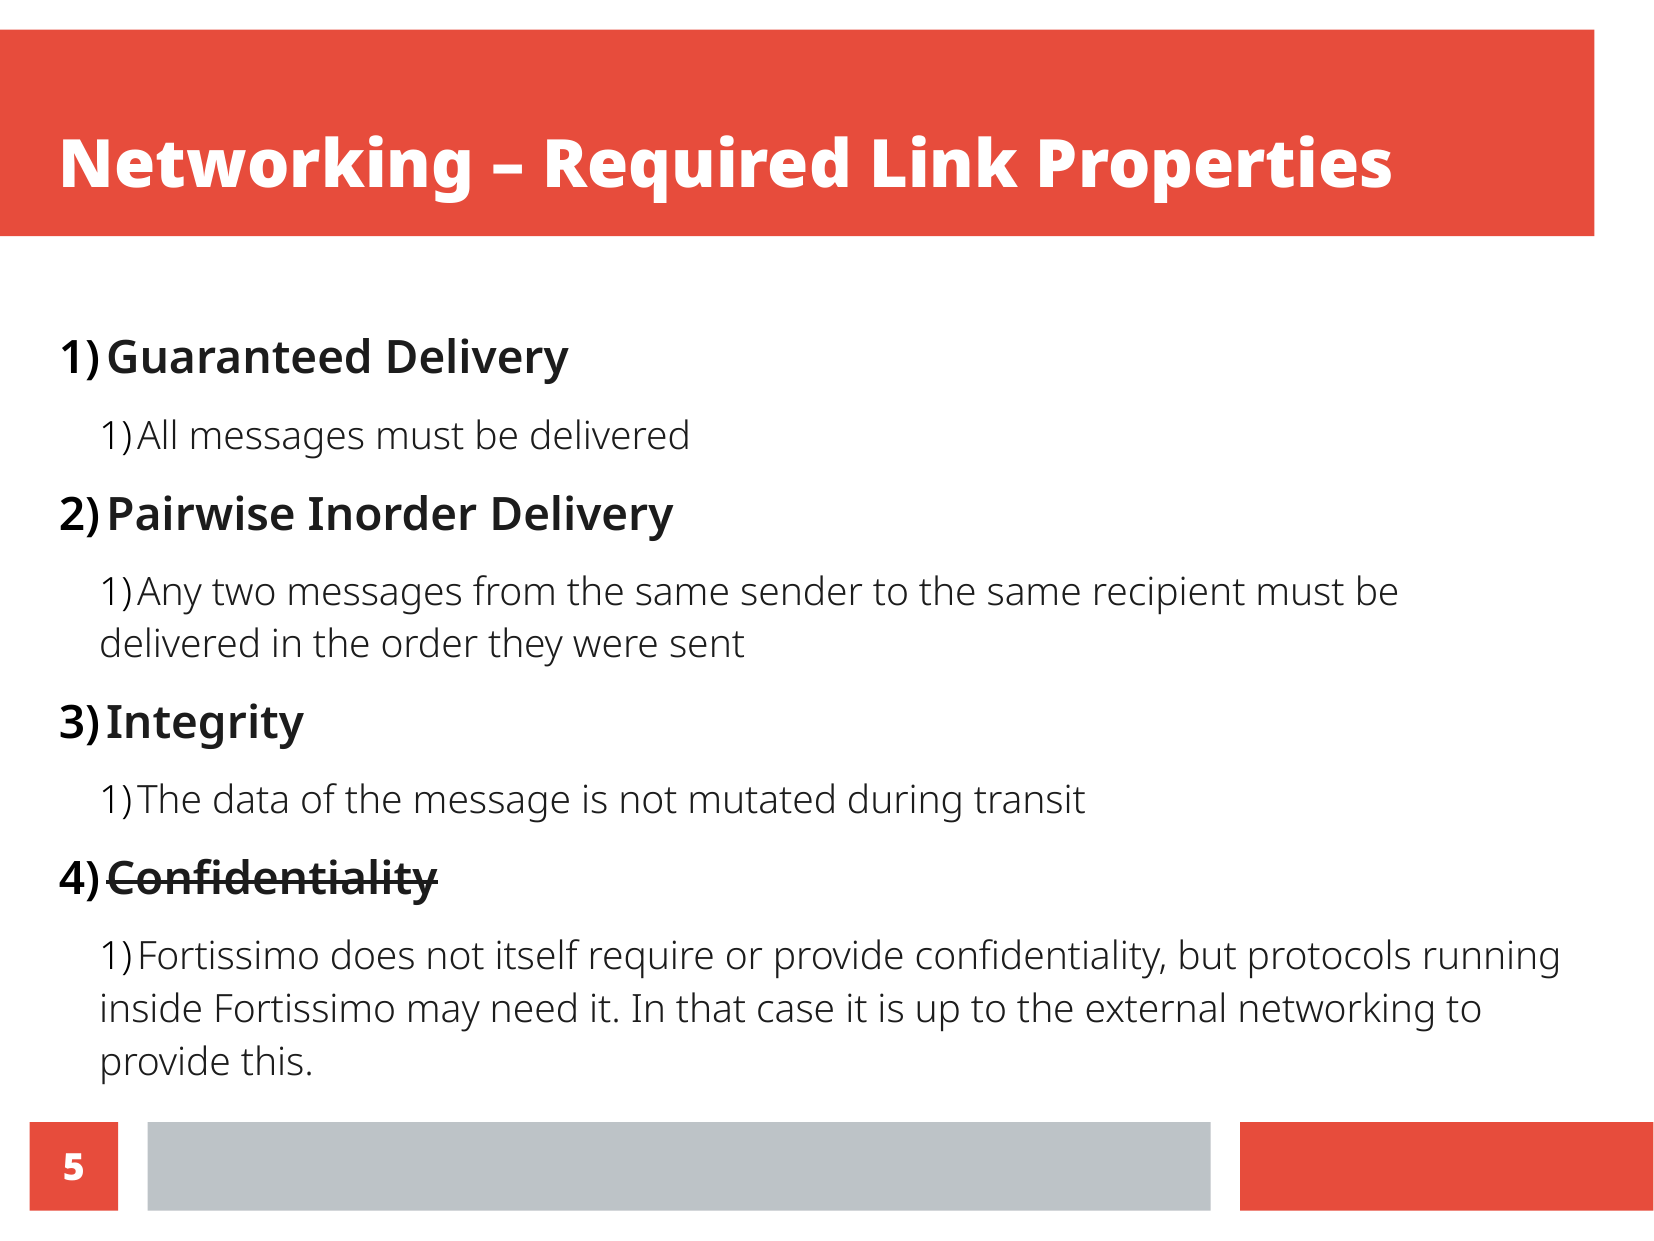

# Networking – Required Link Properties
 Guaranteed Delivery
 All messages must be delivered
 Pairwise Inorder Delivery
 Any two messages from the same sender to the same recipient must be delivered in the order they were sent
 Integrity
 The data of the message is not mutated during transit
 Confidentiality
 Fortissimo does not itself require or provide confidentiality, but protocols running inside Fortissimo may need it. In that case it is up to the external networking to provide this.
5